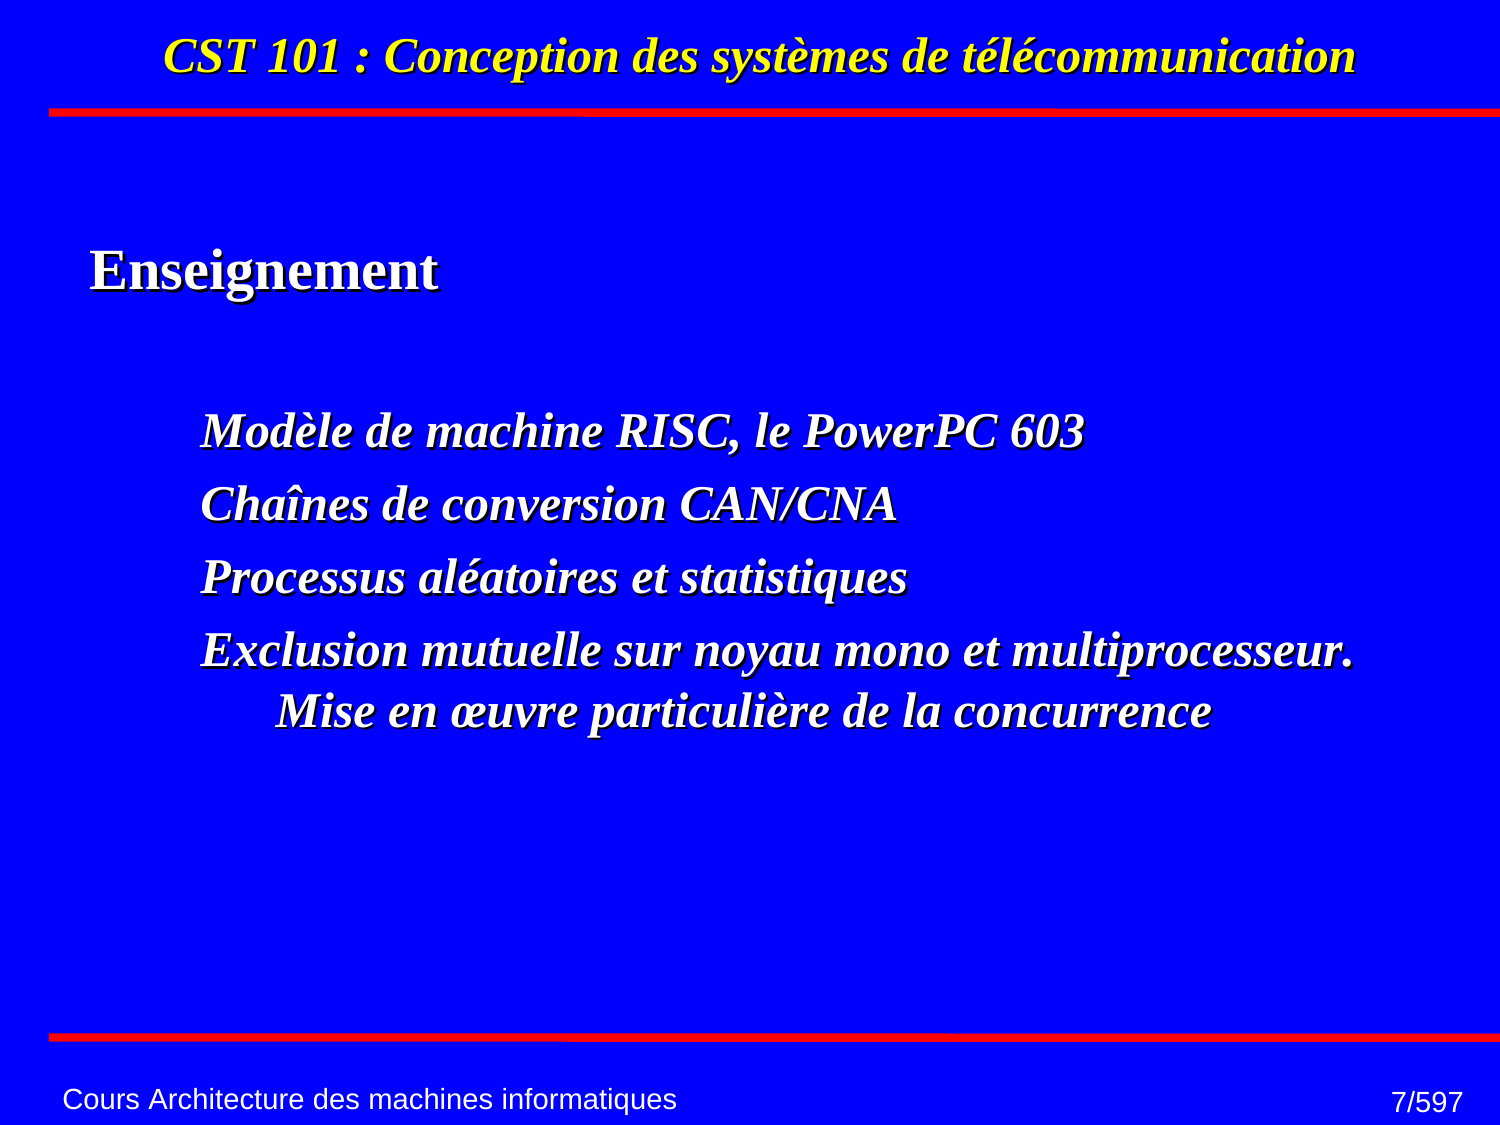

# CST 101 : Conception des systèmes de télécommunication
Enseignement
Modèle de machine RISC, le PowerPC 603
Chaînes de conversion CAN/CNA
Processus aléatoires et statistiques
Exclusion mutuelle sur noyau mono et multiprocesseur. Mise en œuvre particulière de la concurrence